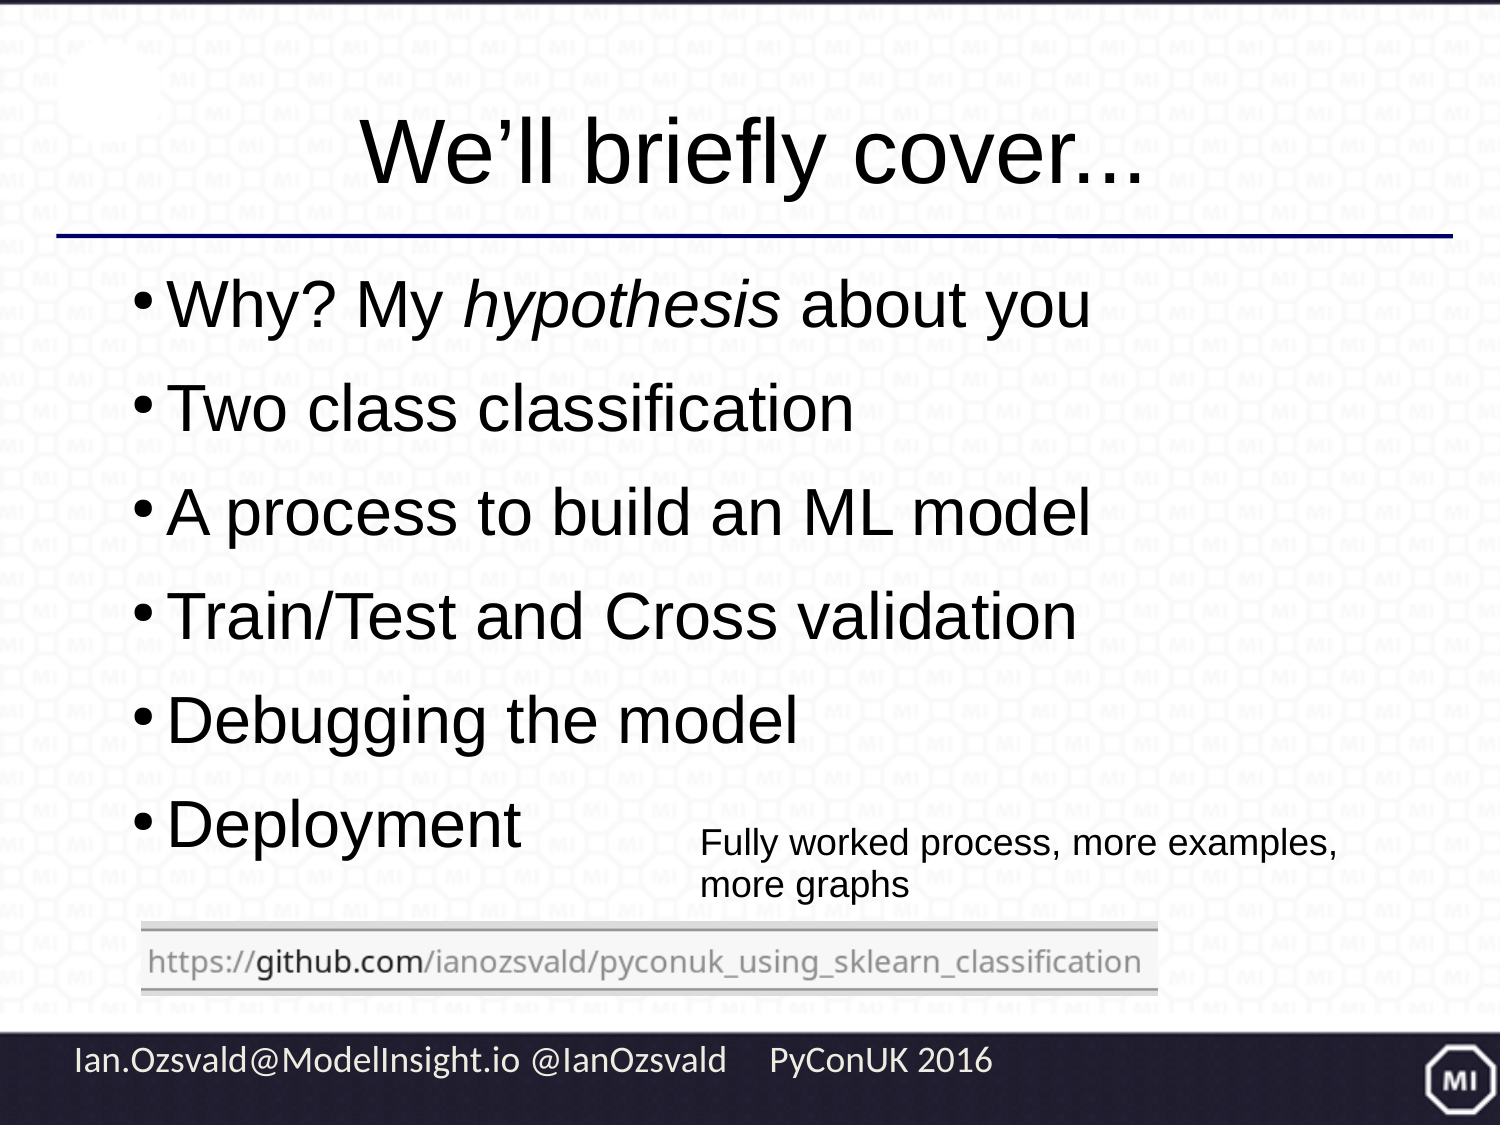

# We’ll briefly cover...
Why? My hypothesis about you
Two class classification
A process to build an ML model
Train/Test and Cross validation
Debugging the model
Deployment
Fully worked process, more examples, more graphs